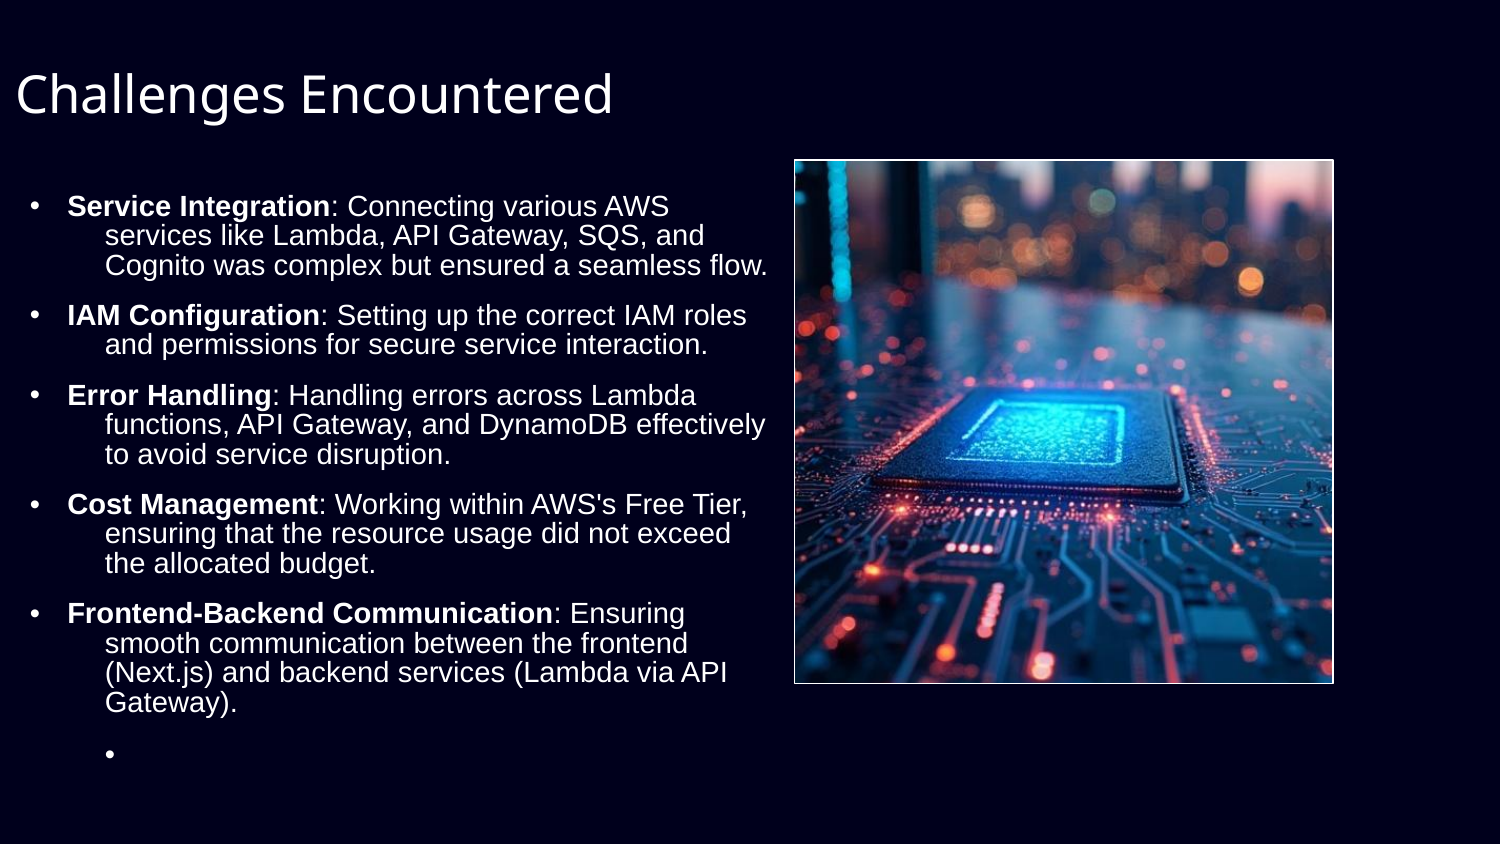

# Challenges Encountered
Service Integration: Connecting various AWS services like Lambda, API Gateway, SQS, and Cognito was complex but ensured a seamless flow.
IAM Configuration: Setting up the correct IAM roles and permissions for secure service interaction.
Error Handling: Handling errors across Lambda functions, API Gateway, and DynamoDB effectively to avoid service disruption.
Cost Management: Working within AWS's Free Tier, ensuring that the resource usage did not exceed the allocated budget.
Frontend-Backend Communication: Ensuring smooth communication between the frontend (Next.js) and backend services (Lambda via API Gateway).